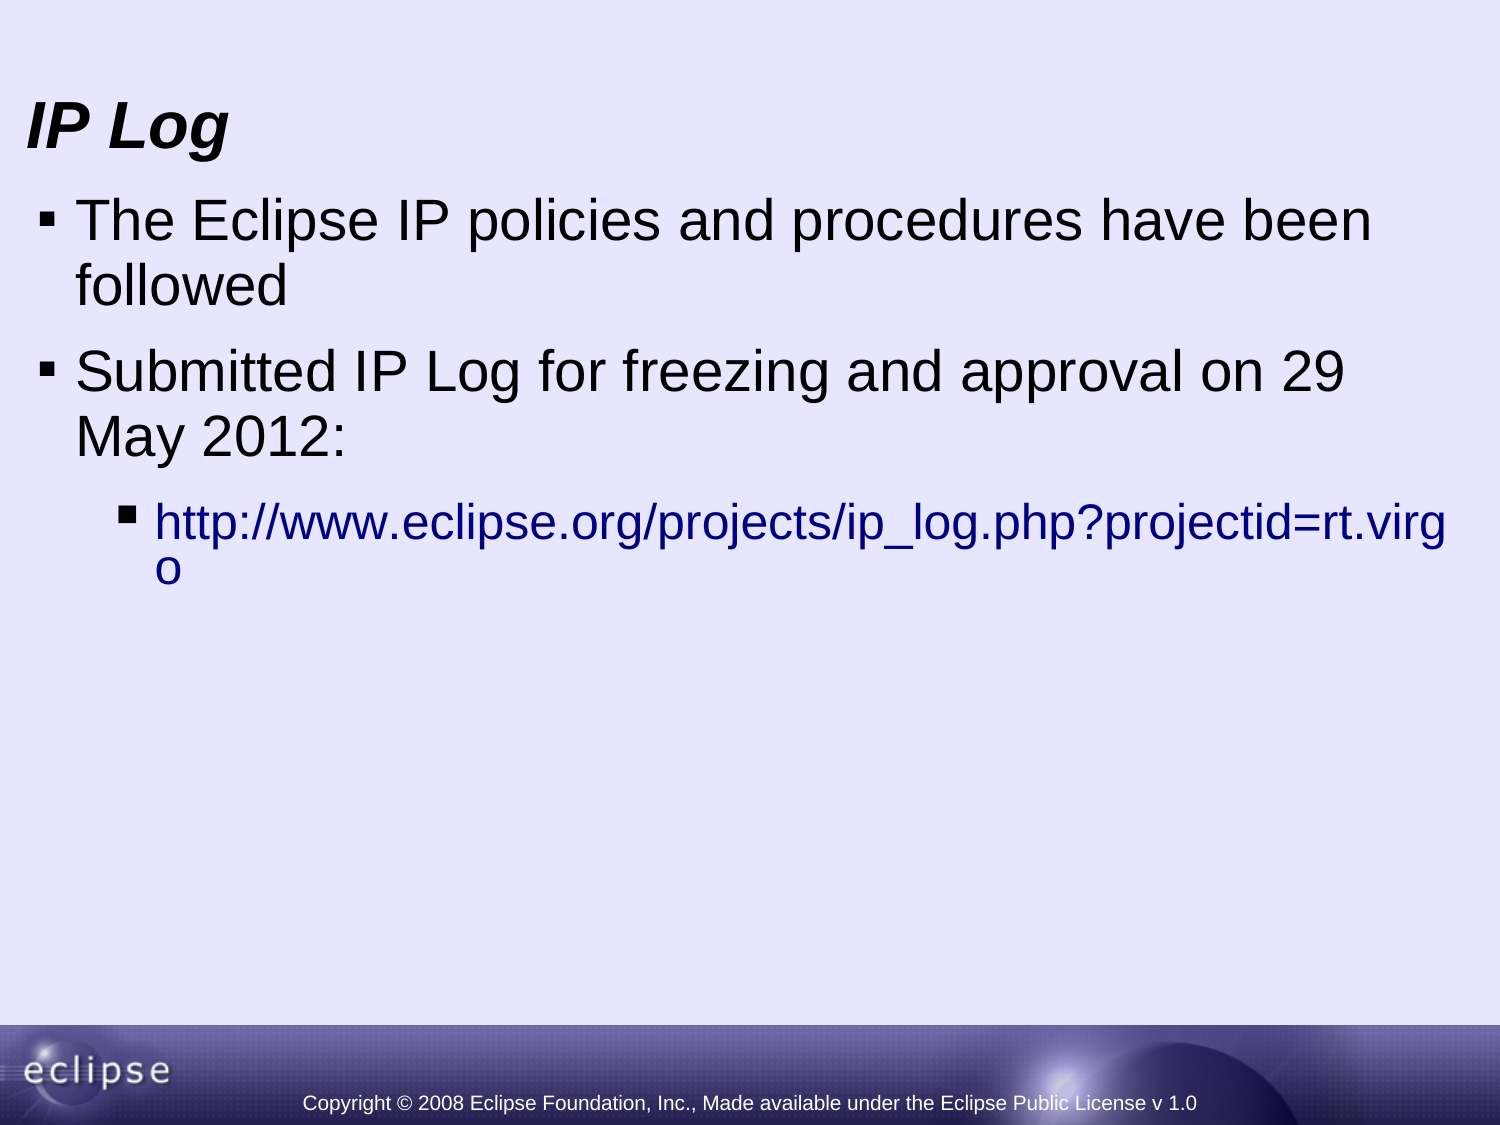

# IP Log
The Eclipse IP policies and procedures have been followed
Submitted IP Log for freezing and approval on 29 May 2012:
http://www.eclipse.org/projects/ip_log.php?projectid=rt.virgo